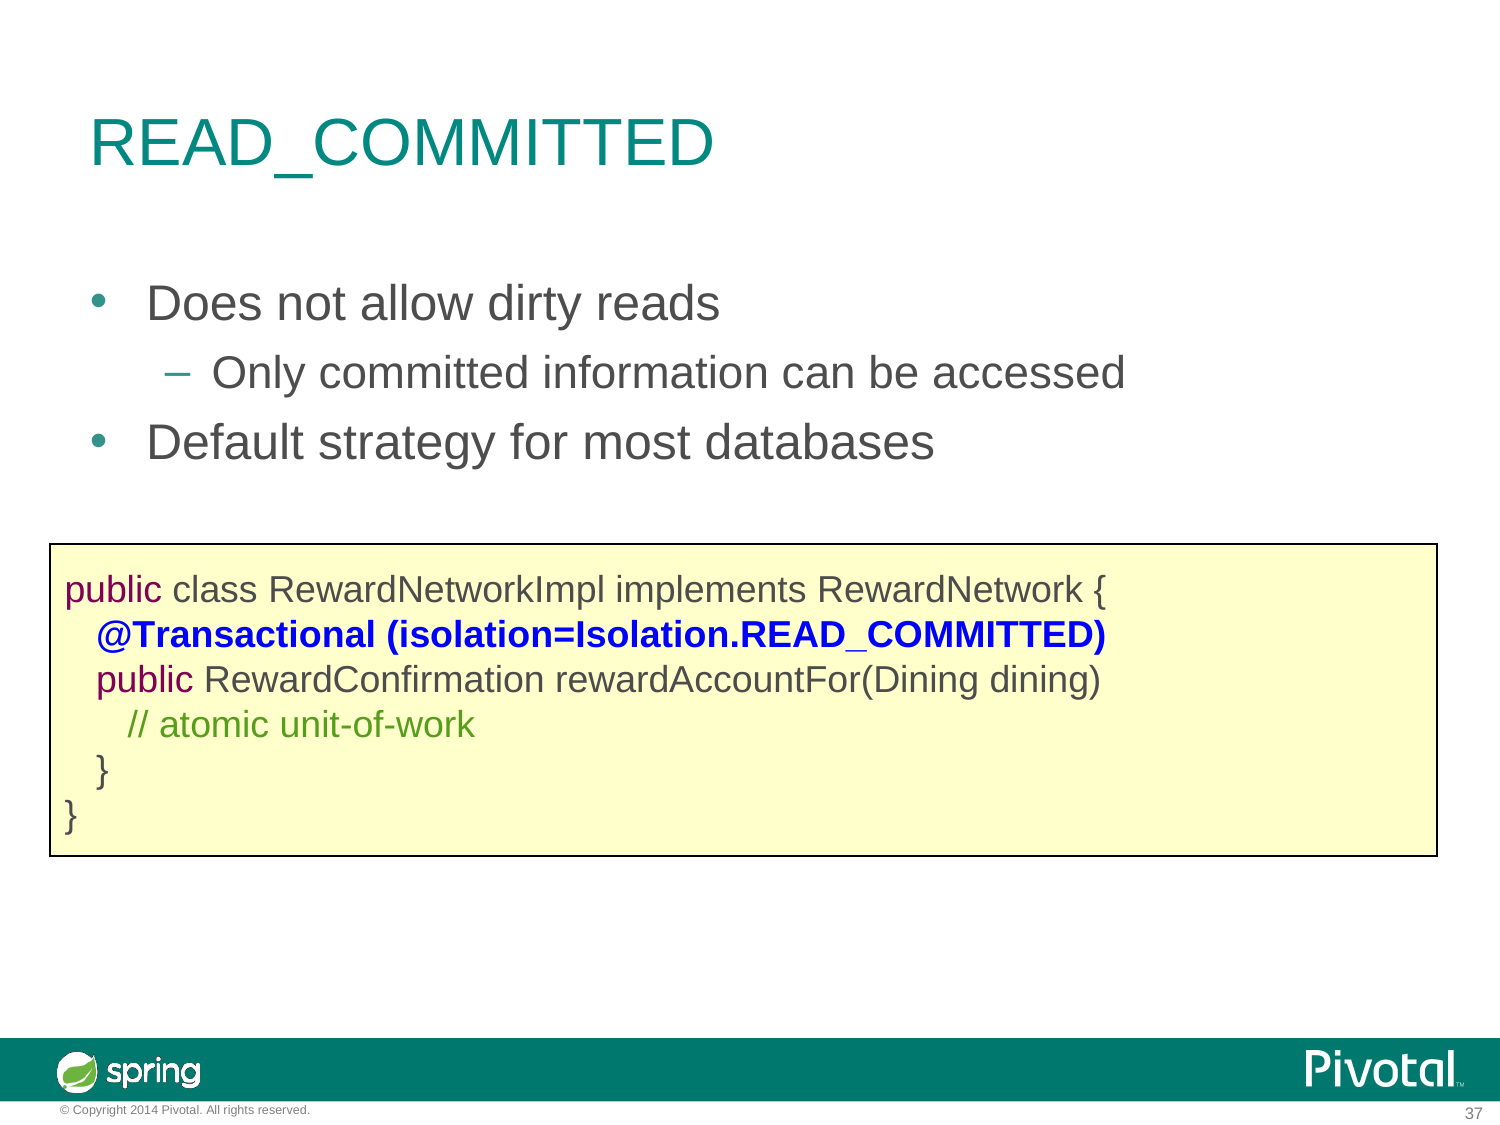

# READ_COMMITTED
Does not allow dirty reads
Only committed information can be accessed
Default strategy for most databases
public class RewardNetworkImpl implements RewardNetwork {
 @Transactional (isolation=Isolation.READ_COMMITTED)
 public RewardConfirmation rewardAccountFor(Dining dining)
 // atomic unit-of-work
 }
}